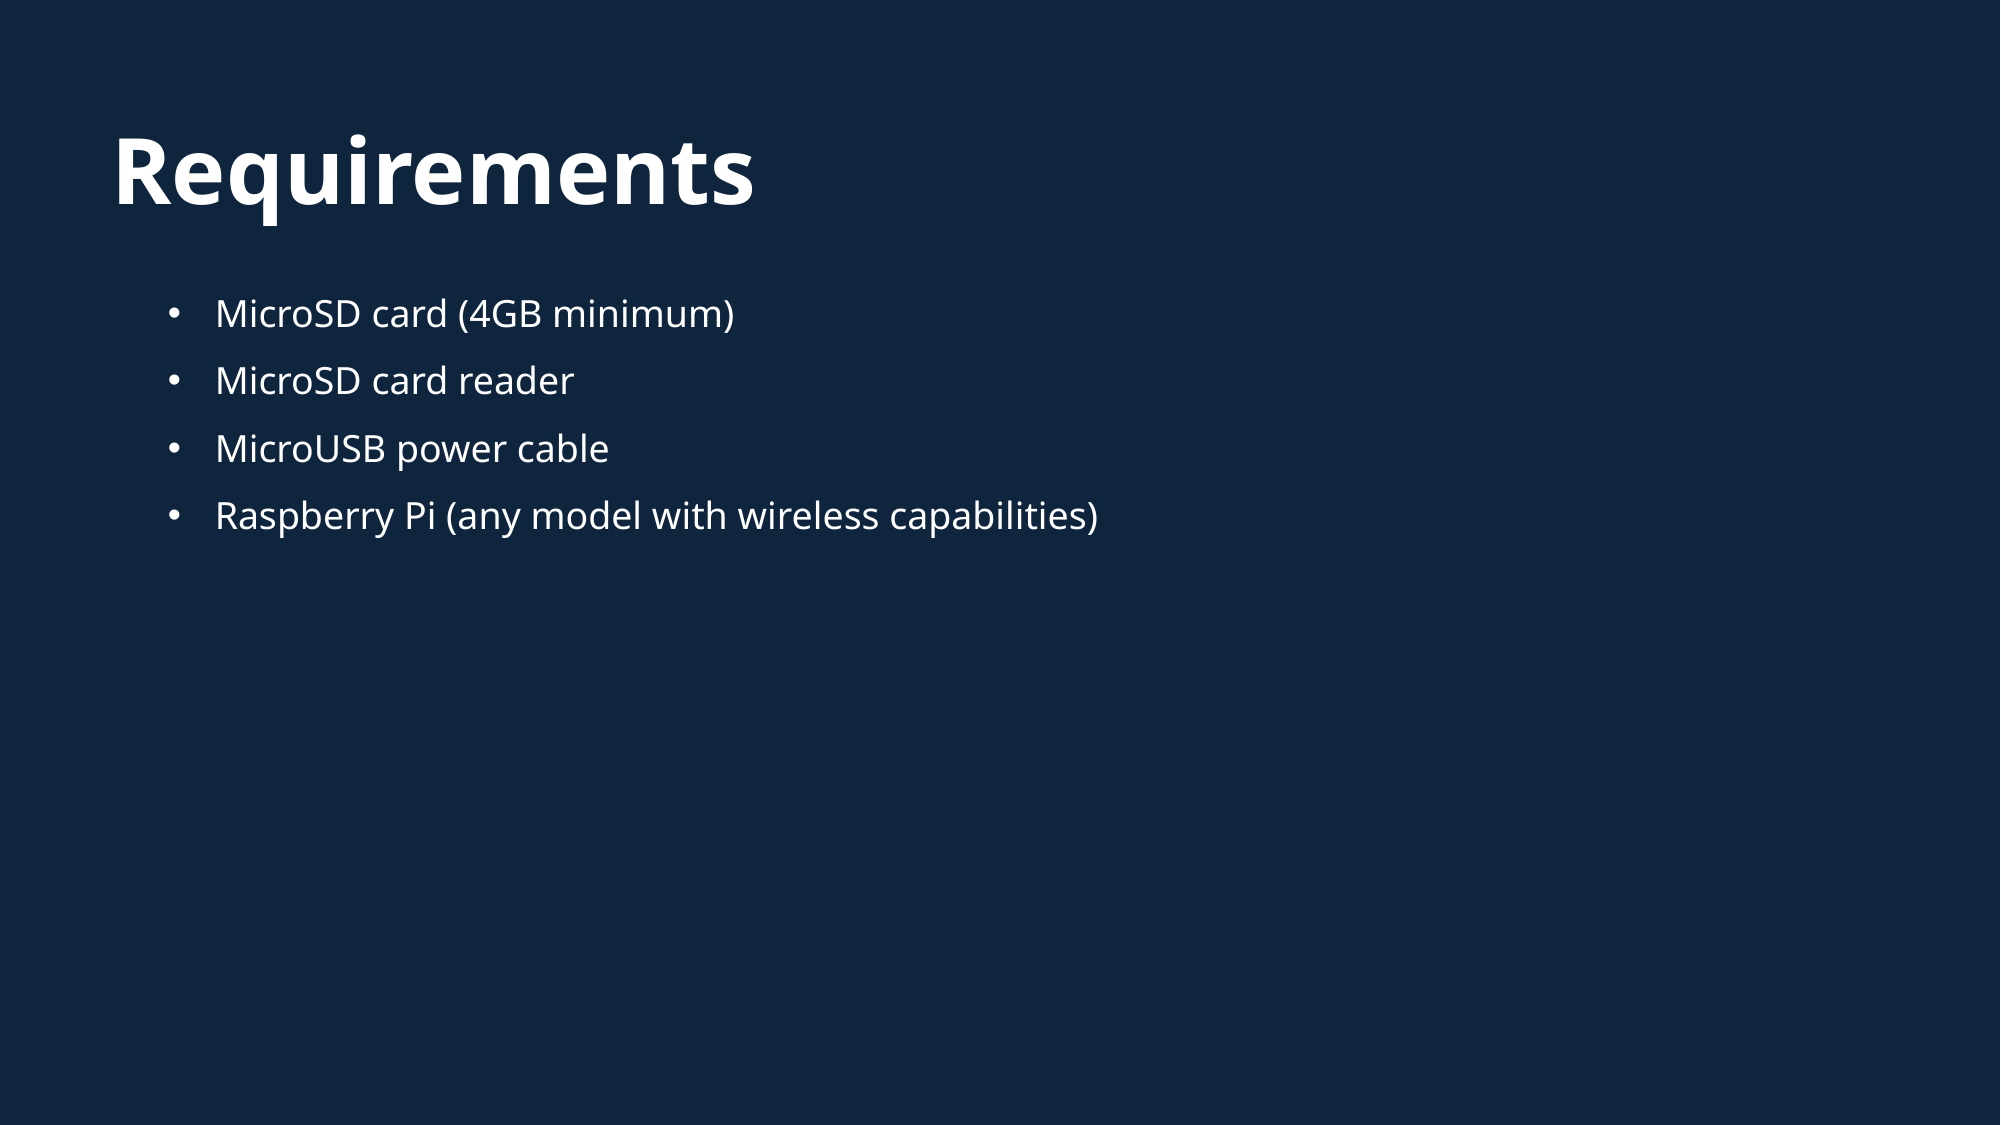

# Requirements
MicroSD card (4GB minimum)
MicroSD card reader
MicroUSB power cable
Raspberry Pi (any model with wireless capabilities)